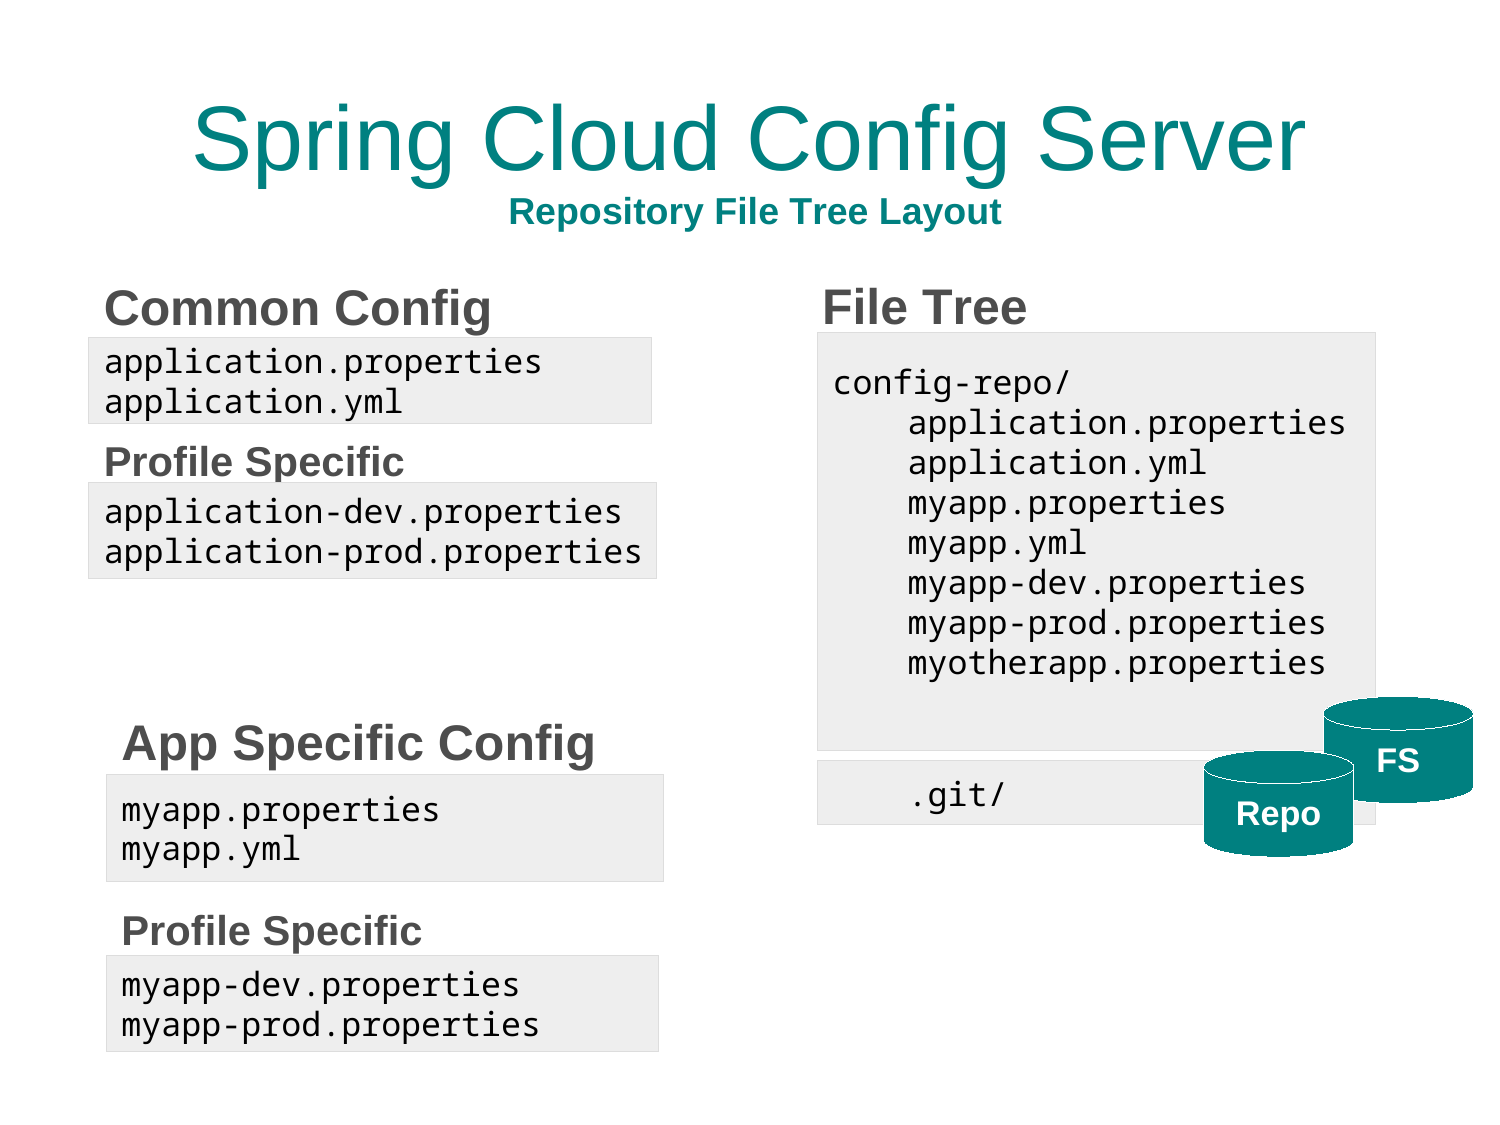

# Spring Cloud Config Server
 Repository File Tree Layout
File Tree
Common Config
config-repo/
	application.properties
	application.yml
	myapp.properties
	myapp.yml
	myapp-dev.properties
	myapp-prod.properties
	myotherapp.properties
application.properties
application.yml
Profile Specific
application-dev.properties
application-prod.properties
FS
App Specific Config
Repo
	.git/
myapp.properties
myapp.yml
Profile Specific
myapp-dev.properties
myapp-prod.properties